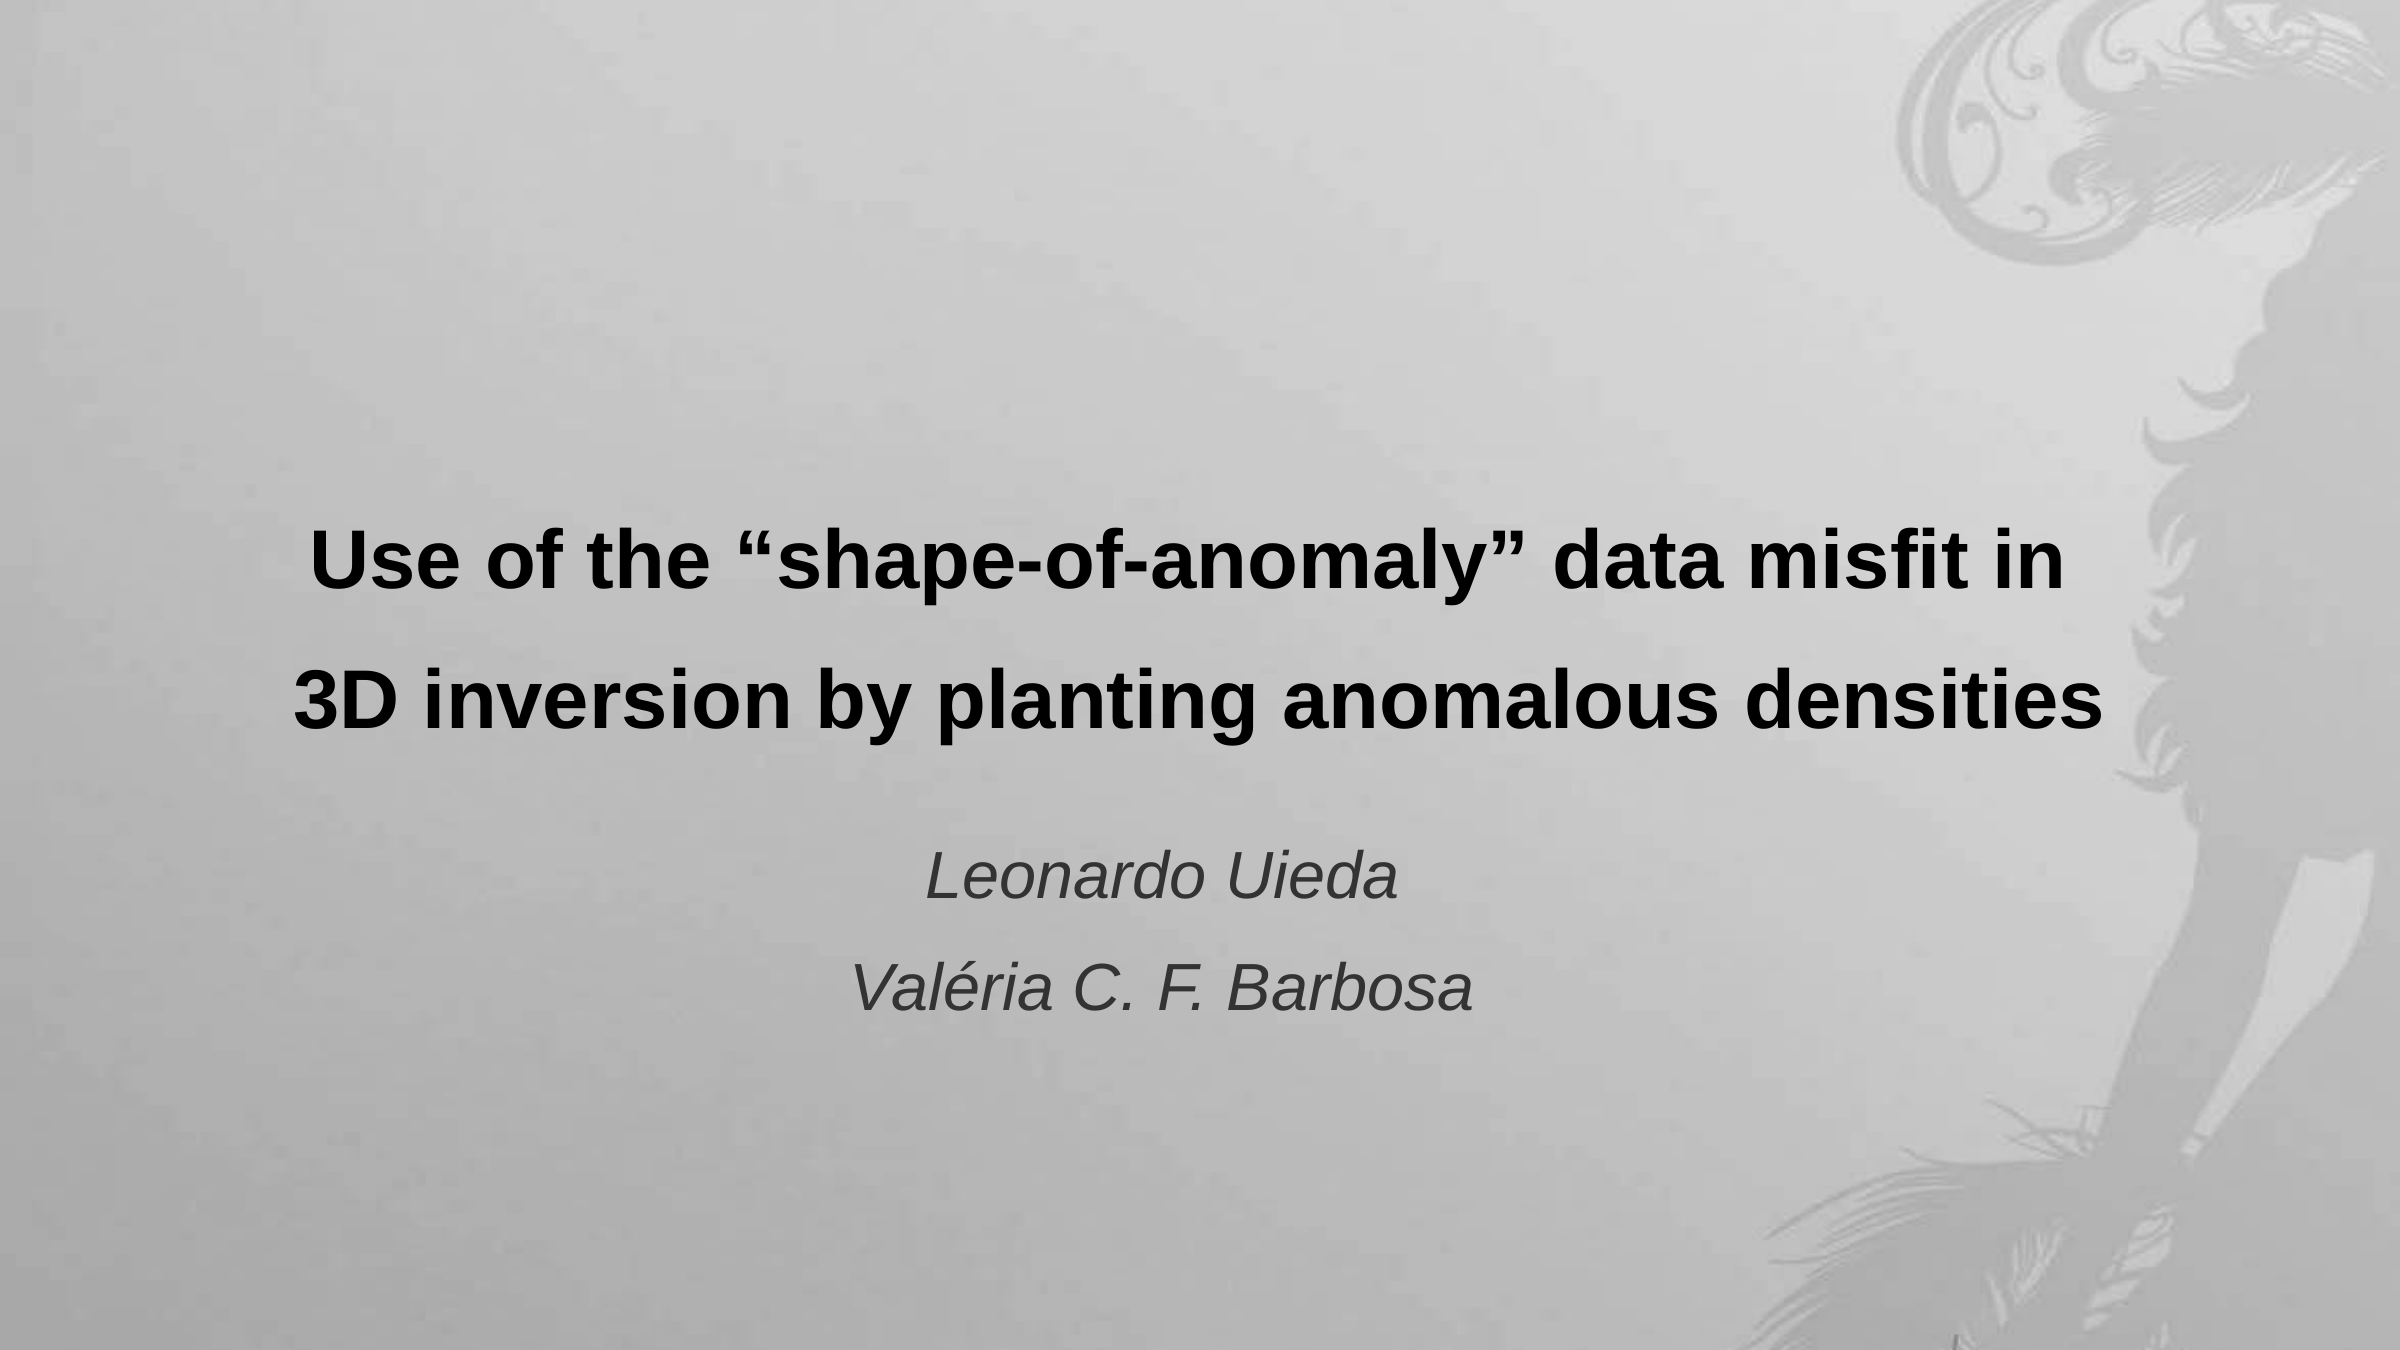

# Use of the “shape-of-anomaly” data misfit in 3D inversion by planting anomalous densities
Leonardo Uieda
Valéria C. F. Barbosa